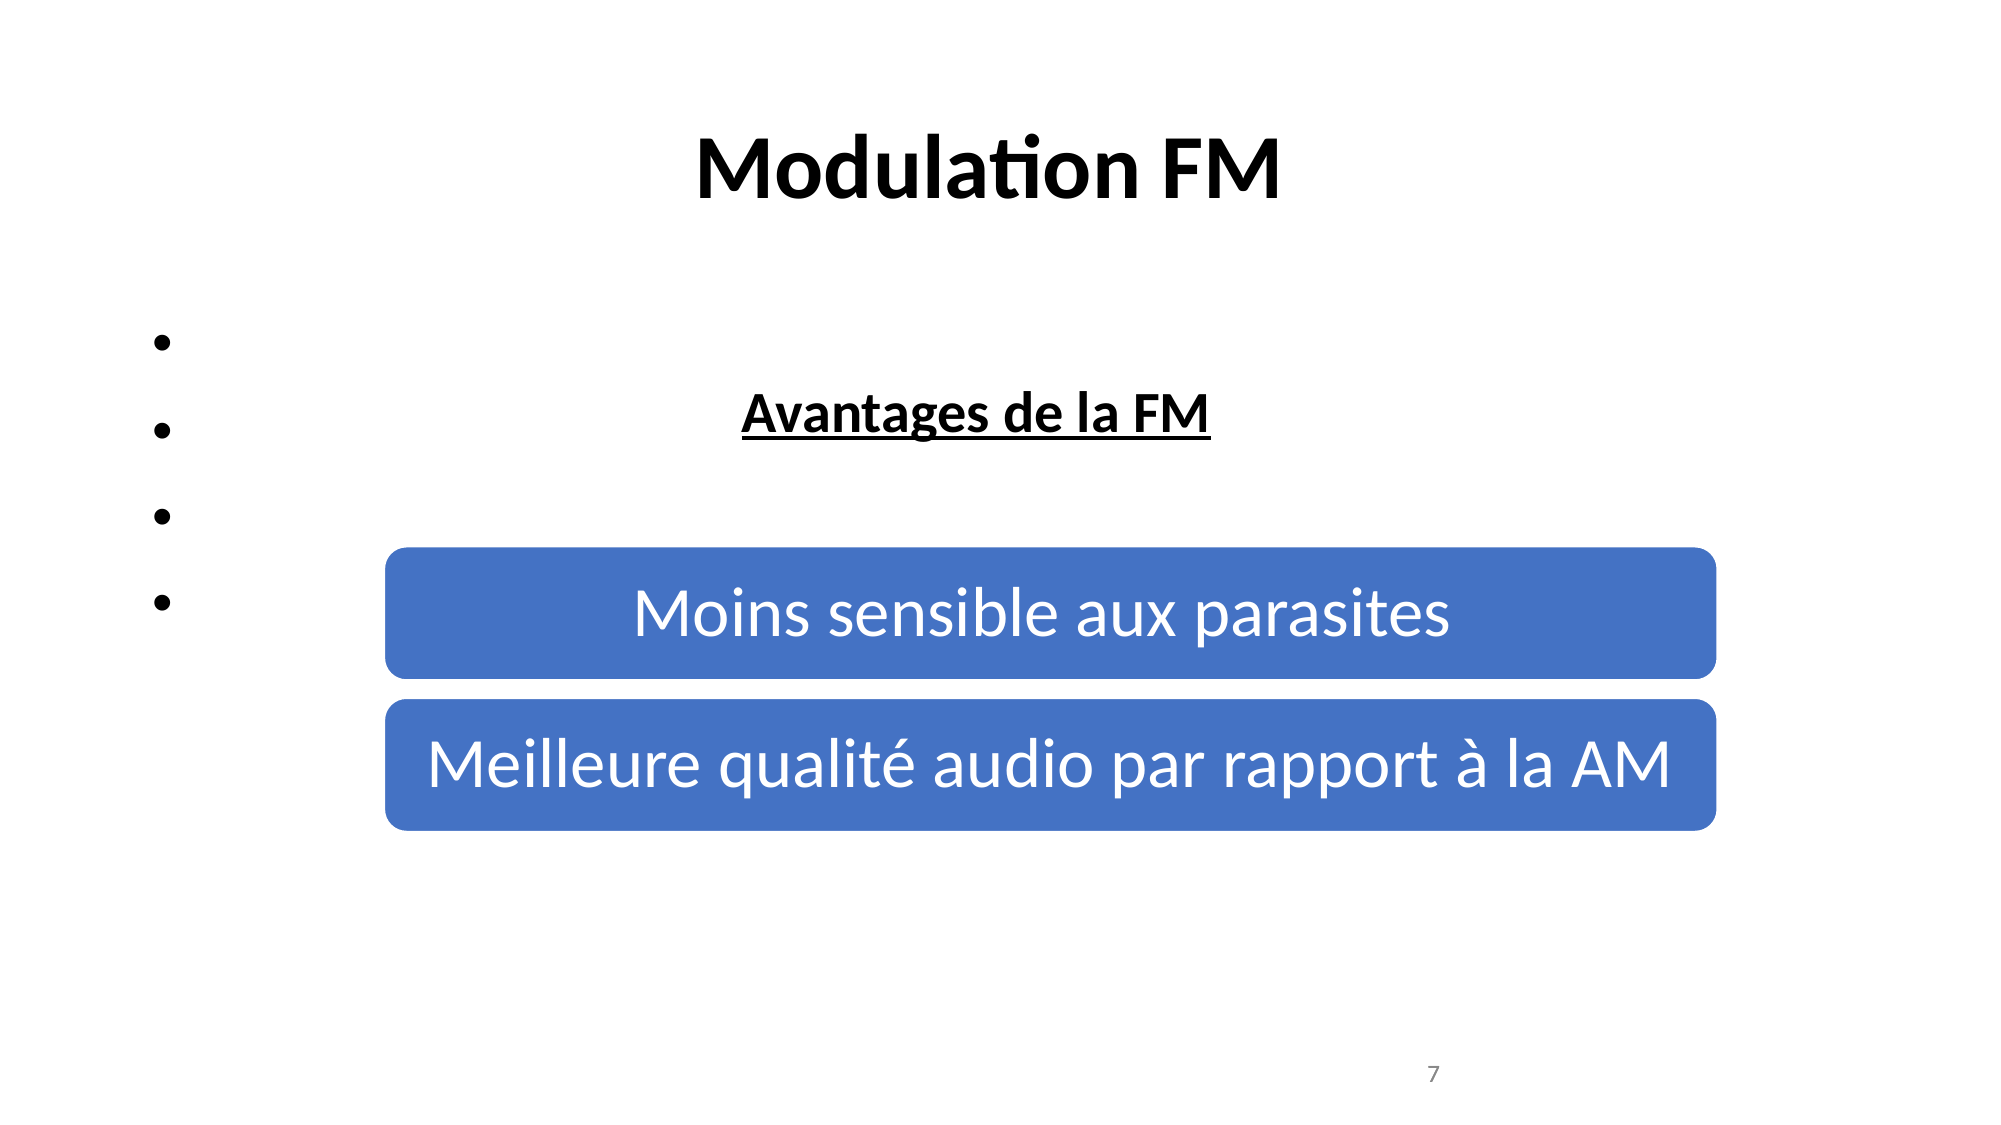

# Modulation FM
Avantages de la FM
Moins sensible aux parasites
Meilleure qualité audio par rapport à la AM
7
7